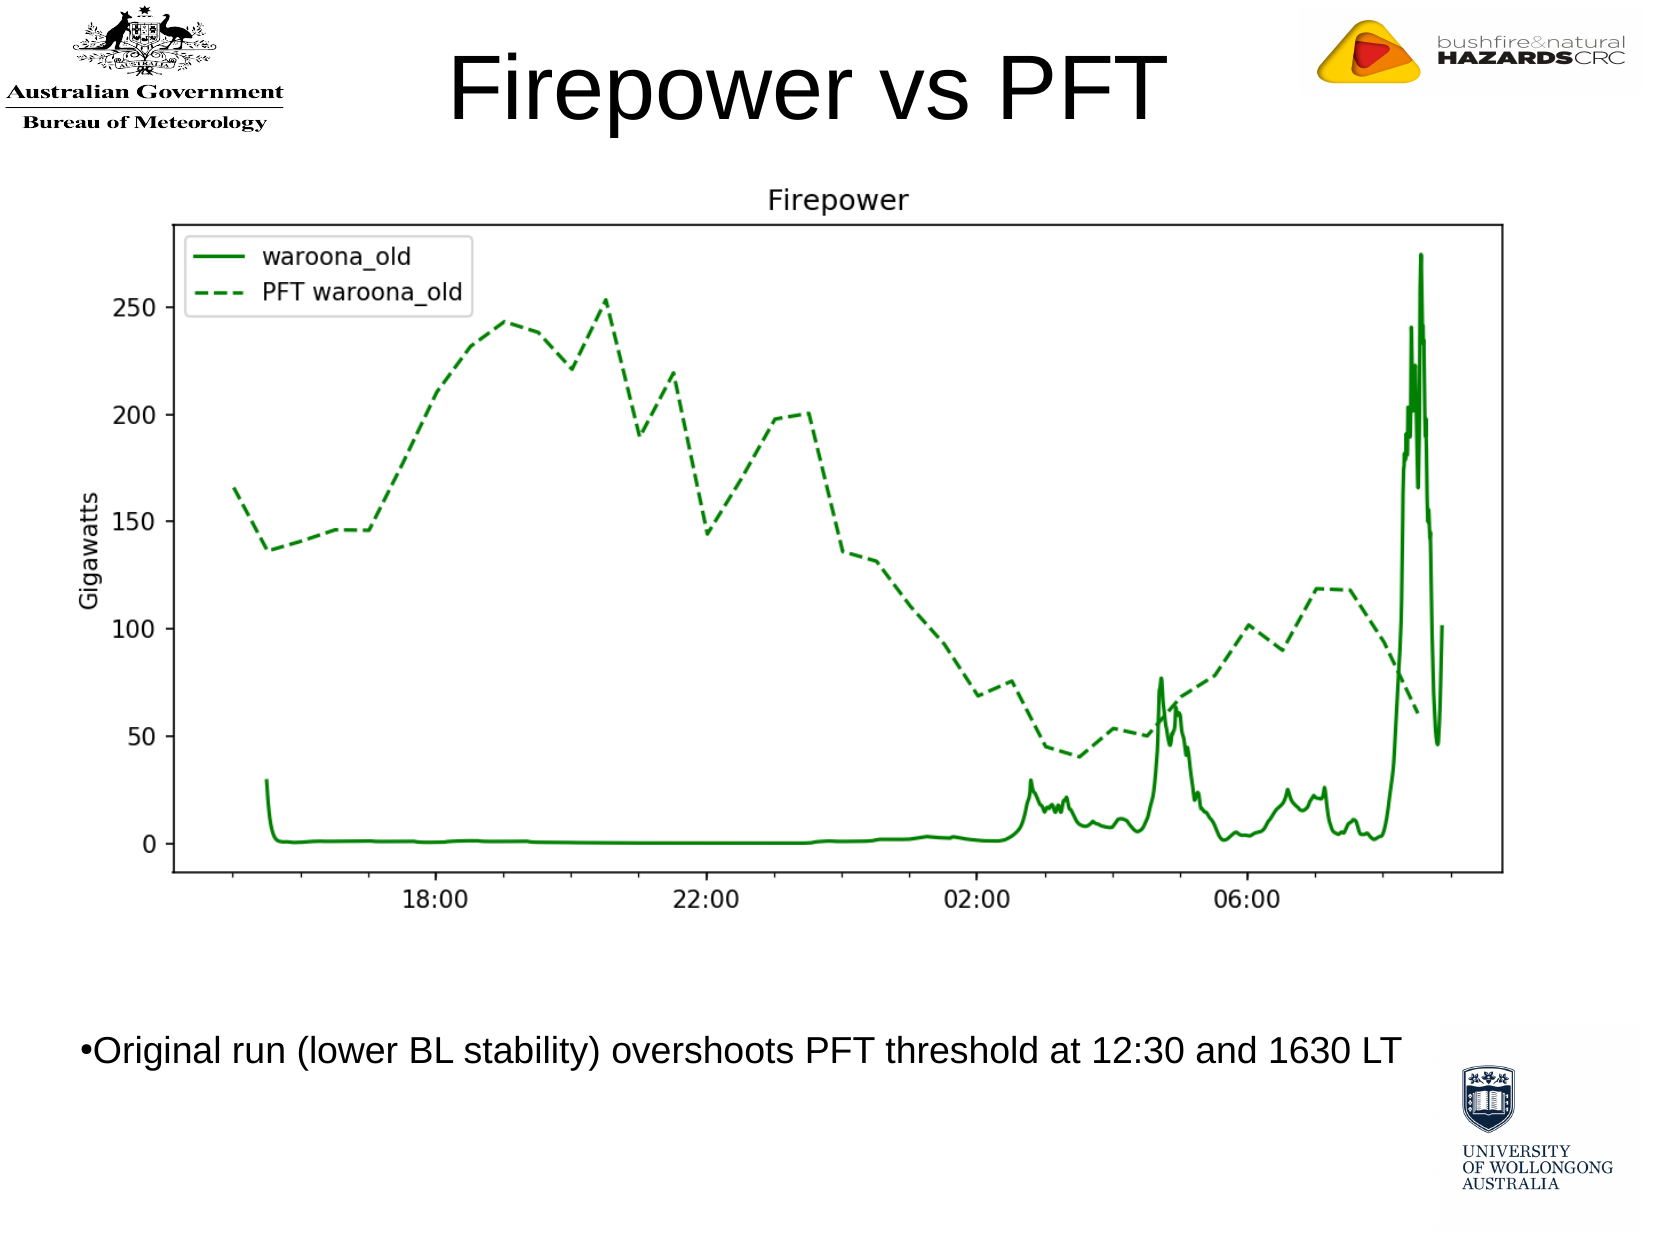

# Firepower vs PFT
Original run (lower BL stability) overshoots PFT threshold at 12:30 and 1630 LT